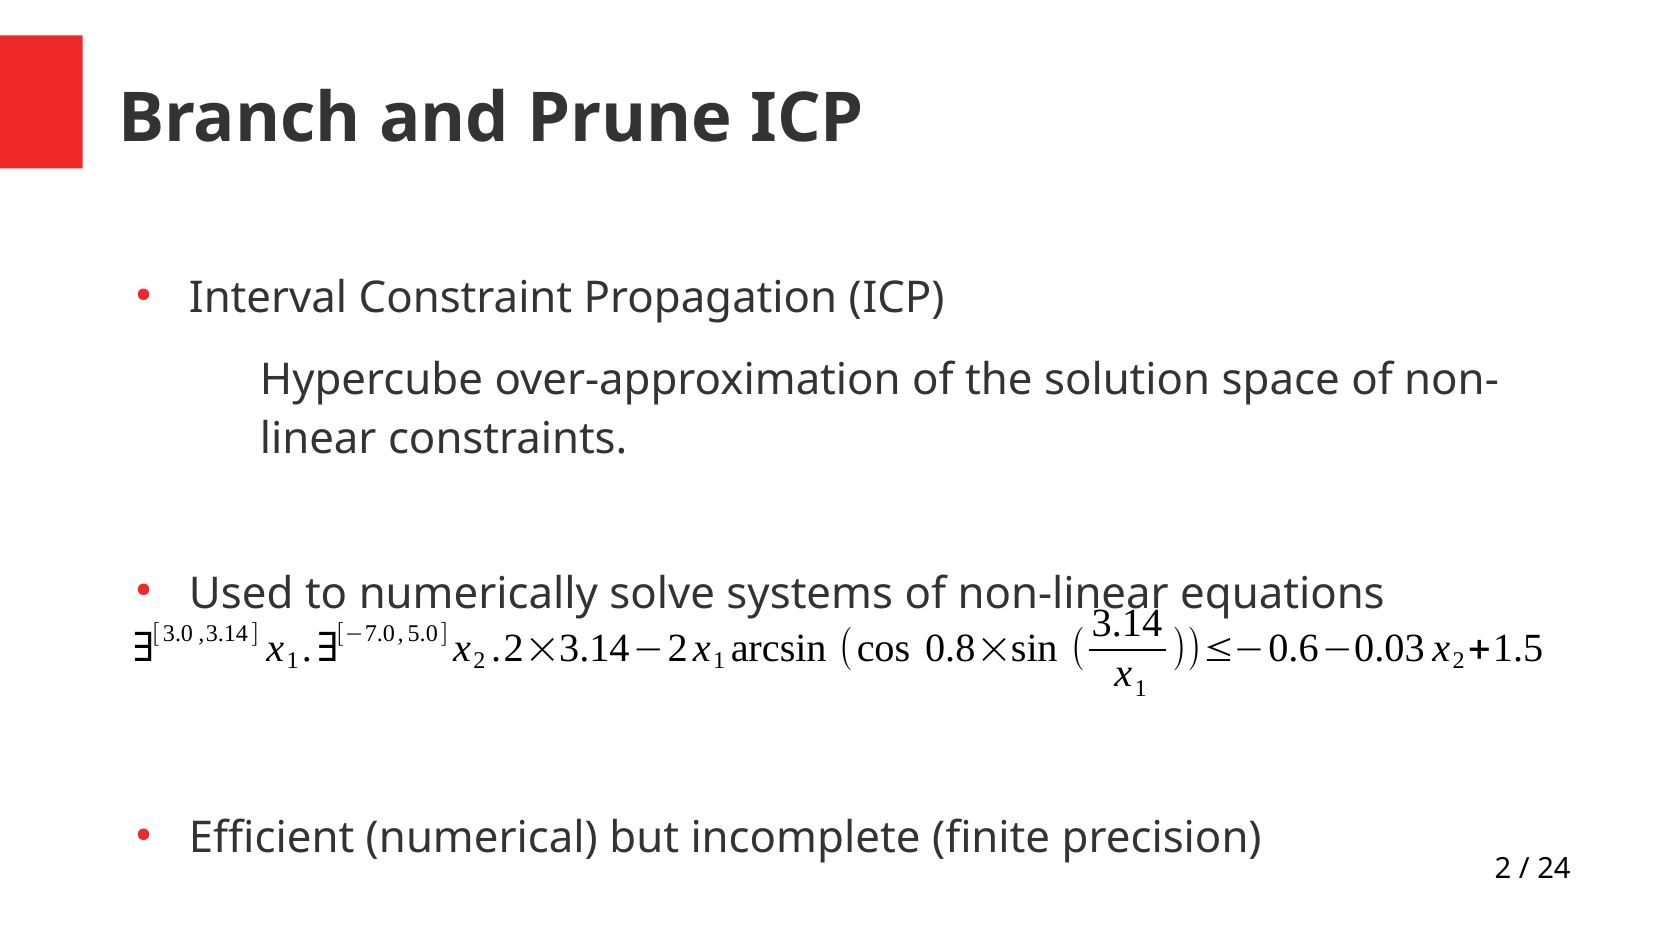

# Branch and Prune ICP
Interval Constraint Propagation (ICP)
Hypercube over-approximation of the solution space of non-linear constraints.
Used to numerically solve systems of non-linear equations
Efficient (numerical) but incomplete (finite precision)
2